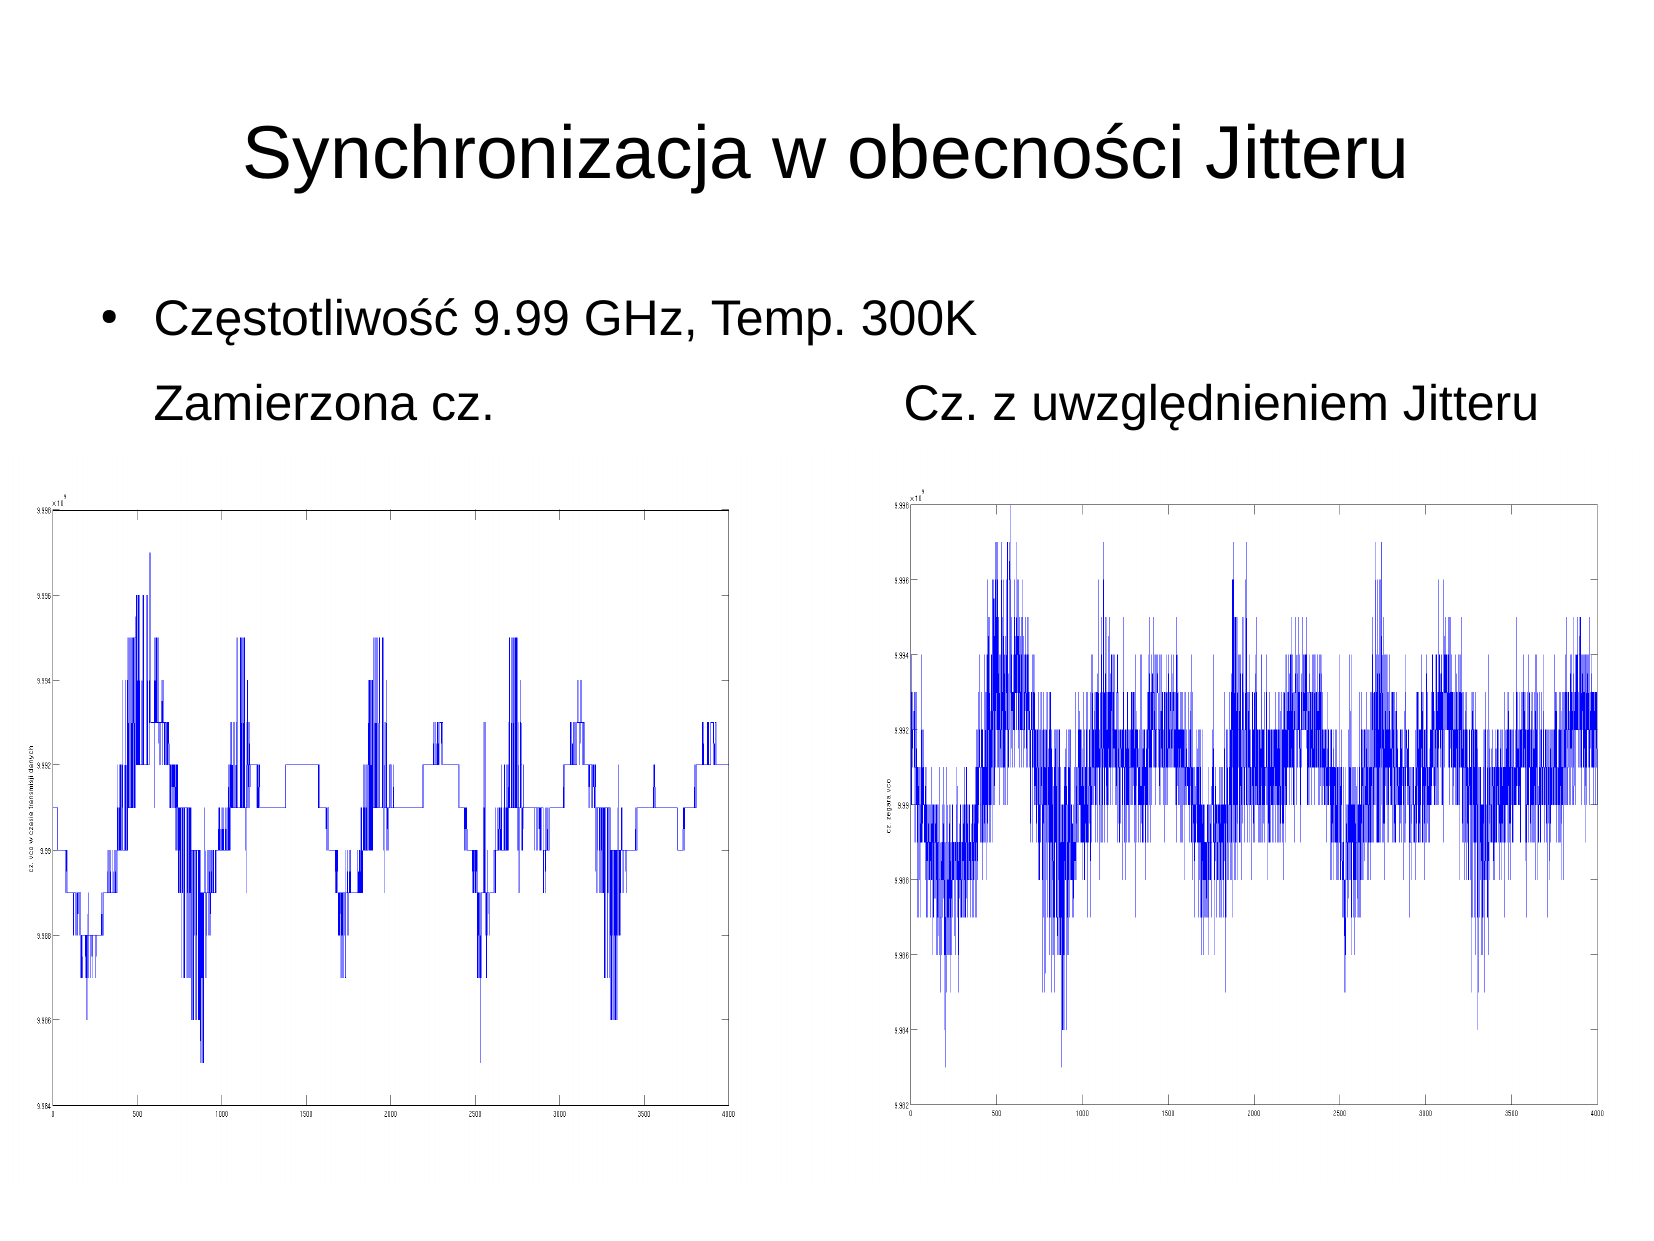

# Synchronizacja w obecności Jitteru
Częstotliwość 9.99 GHz, Temp. 300K
Zamierzona cz.						Cz. z uwzględnieniem Jitteru